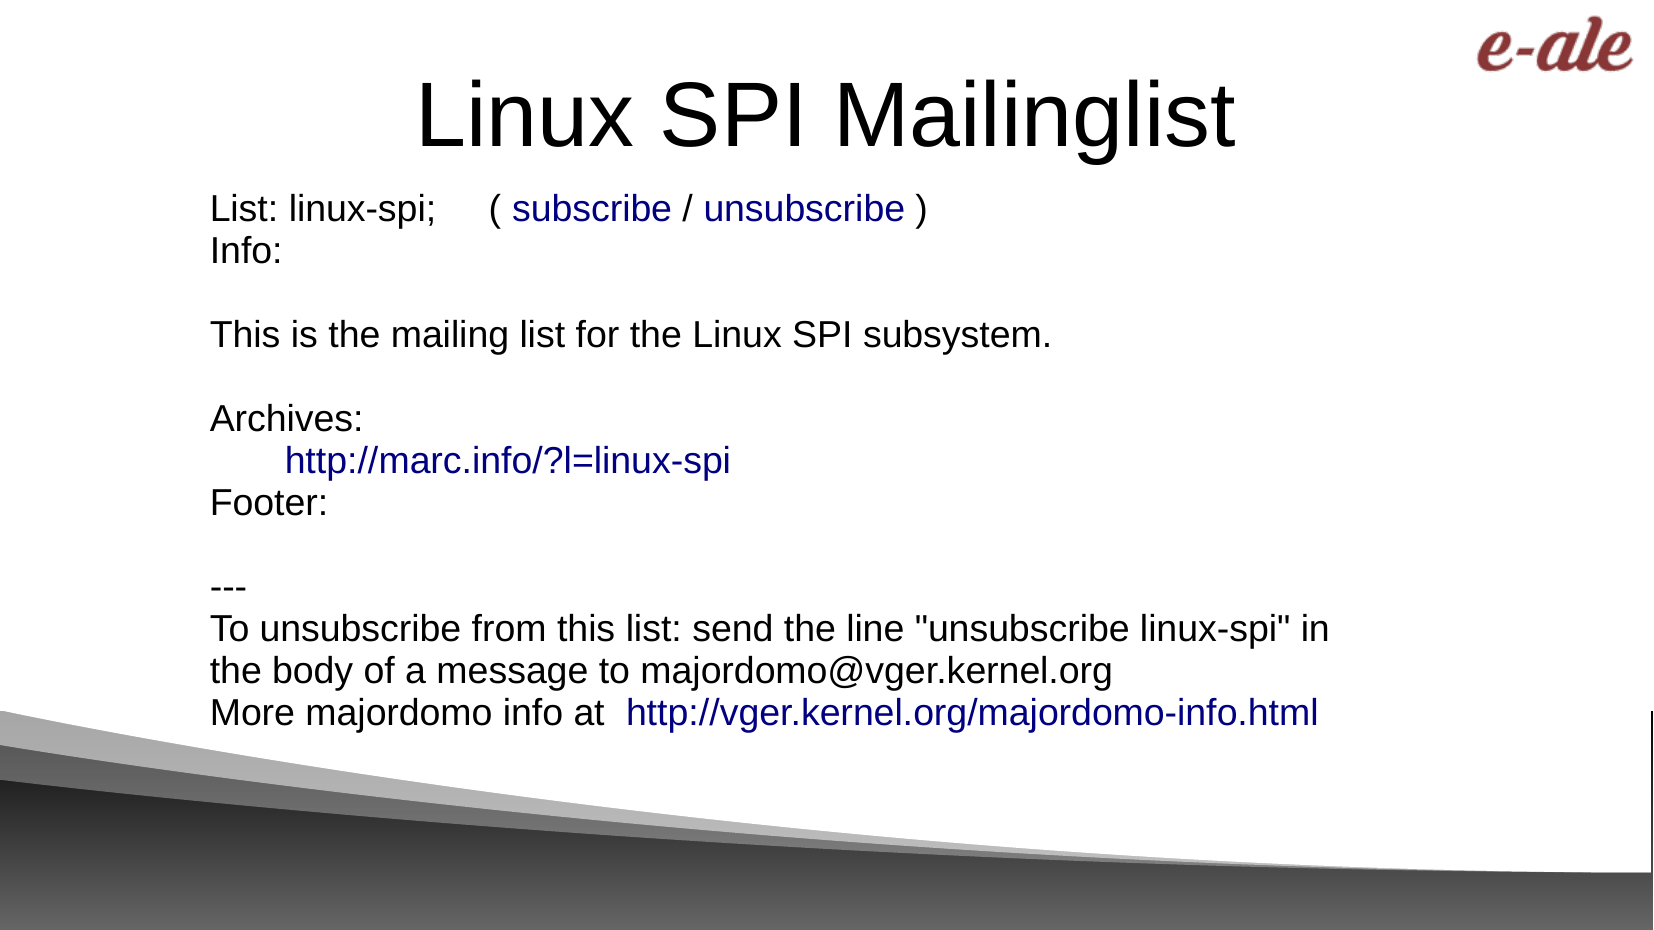

# Linux SPI Mailinglist
List: linux-spi; ( subscribe / unsubscribe )
Info:
This is the mailing list for the Linux SPI subsystem.
Archives:
	http://marc.info/?l=linux-spi
Footer:
---
To unsubscribe from this list: send the line "unsubscribe linux-spi" in
the body of a message to majordomo@vger.kernel.org
More majordomo info at http://vger.kernel.org/majordomo-info.html